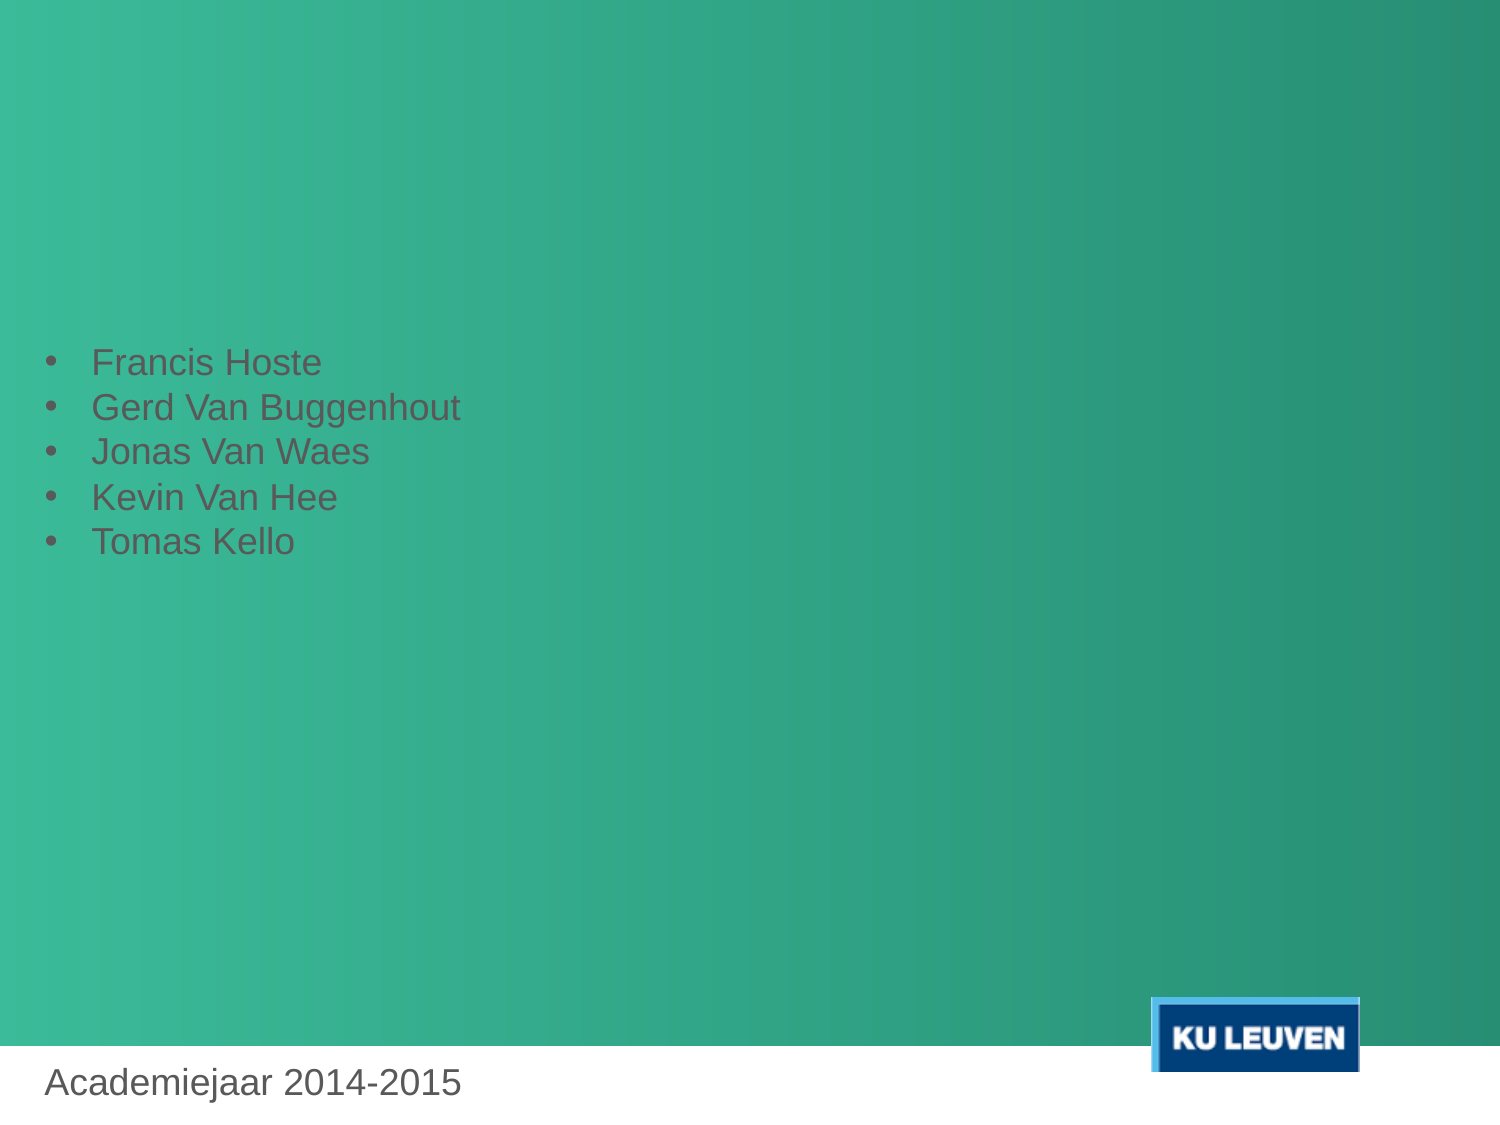

# Francis Hoste
Gerd Van Buggenhout
Jonas Van Waes
Kevin Van Hee
Tomas Kello
Academiejaar 2014-2015